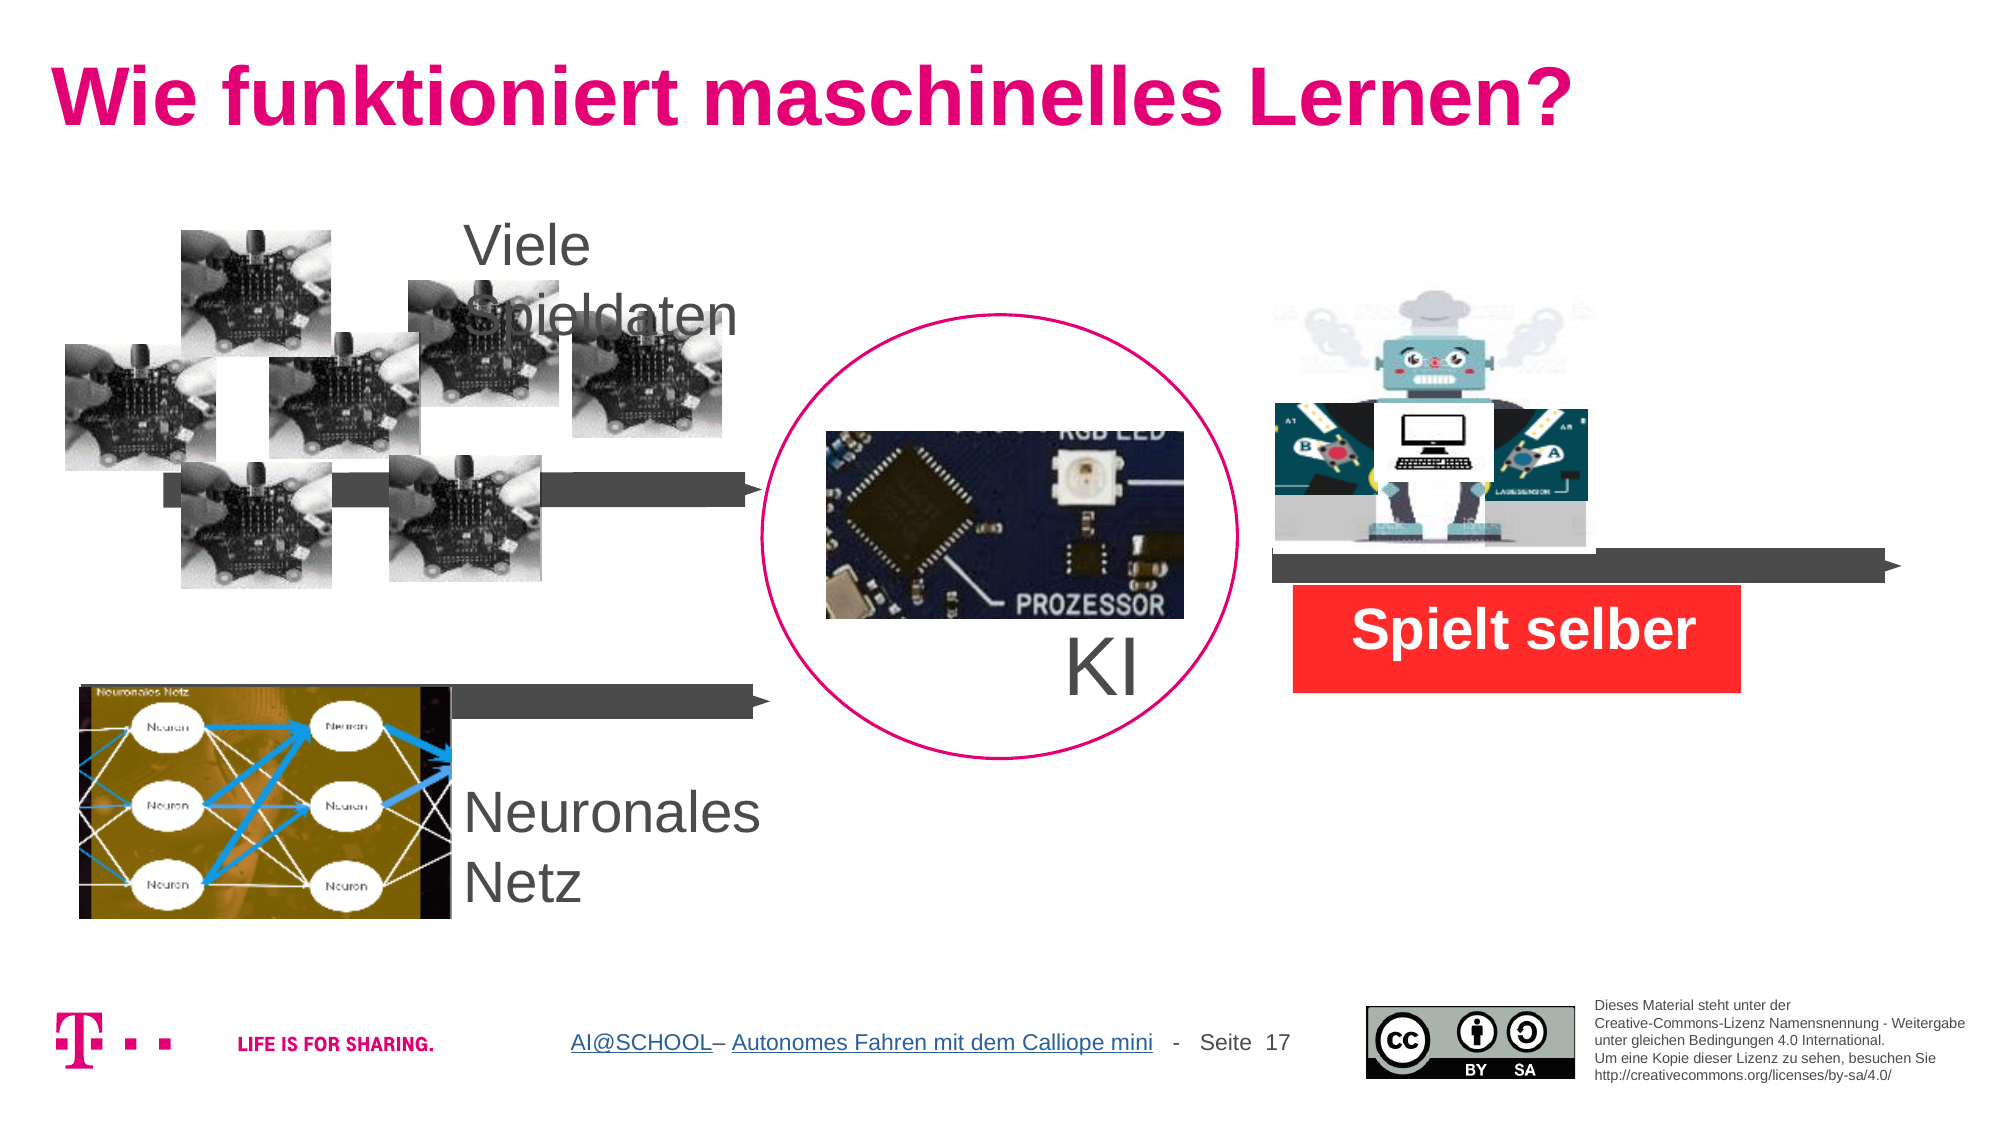

Wie funktioniert maschinelles Lernen?
Viele Spieldaten
Spielt selber
KI
Neuronales Netz